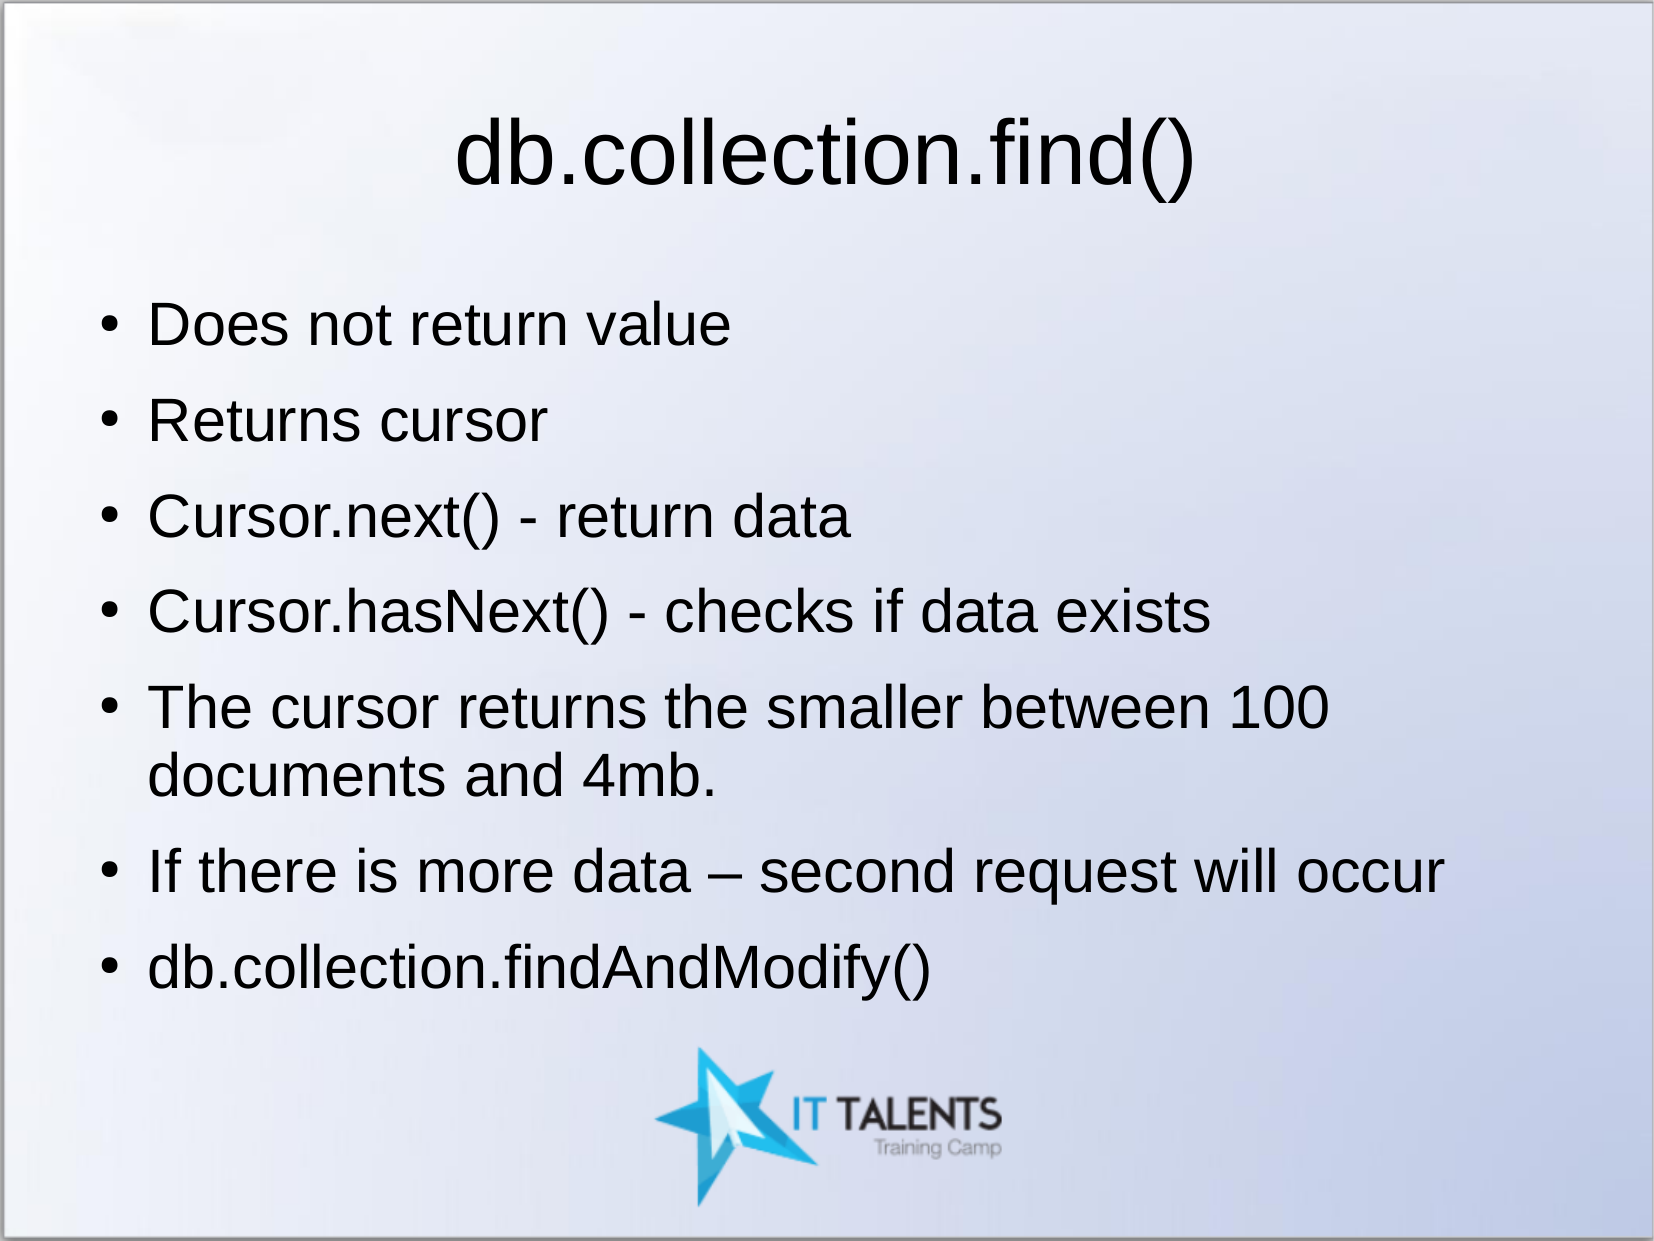

# db.collection.find()
Does not return value
Returns cursor
Cursor.next() - return data
Cursor.hasNext() - checks if data exists
The cursor returns the smaller between 100 documents and 4mb.
If there is more data – second request will occur
db.collection.findAndModify()